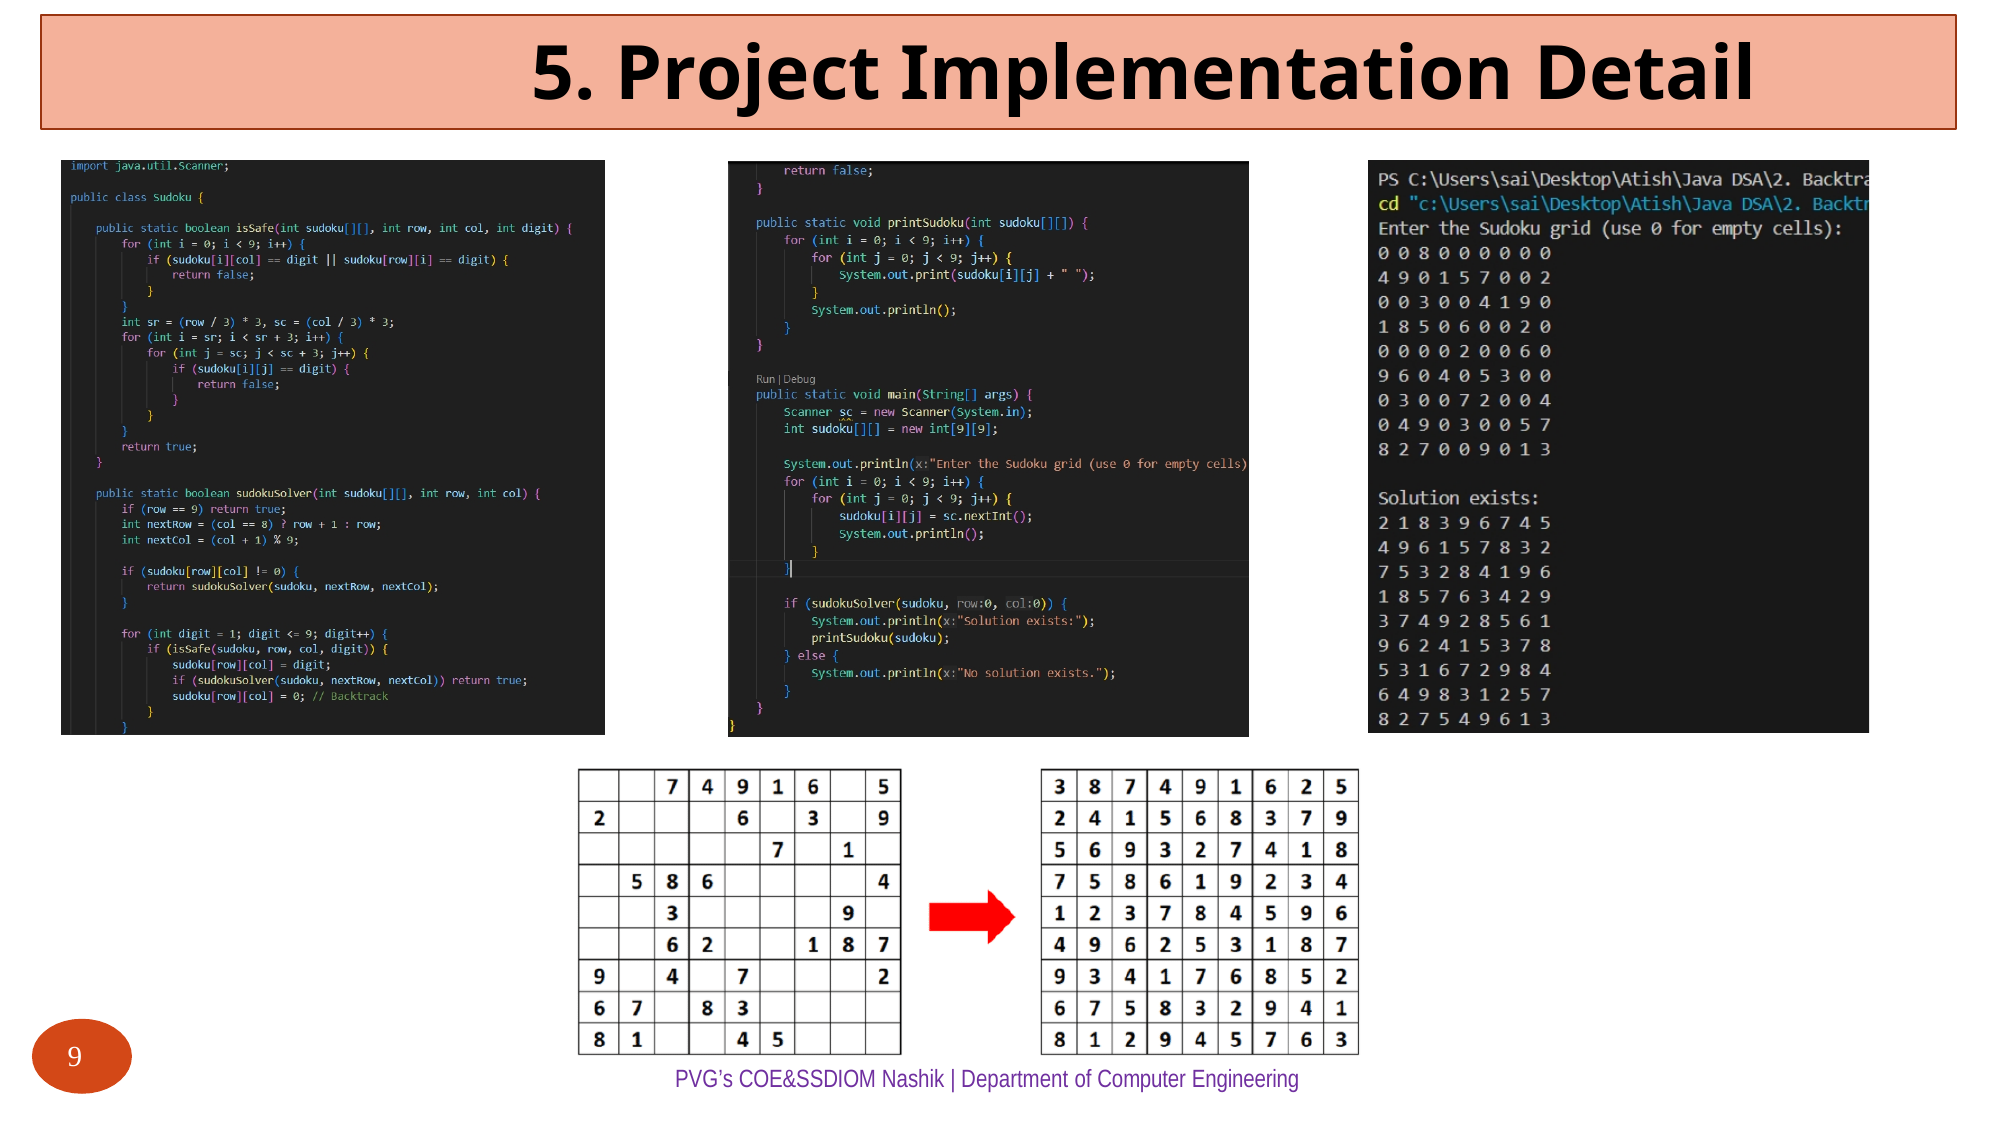

# 5. Project Implementation Detail
PVG’s COE&SSDIOM Nashik | Department of Computer Engineering